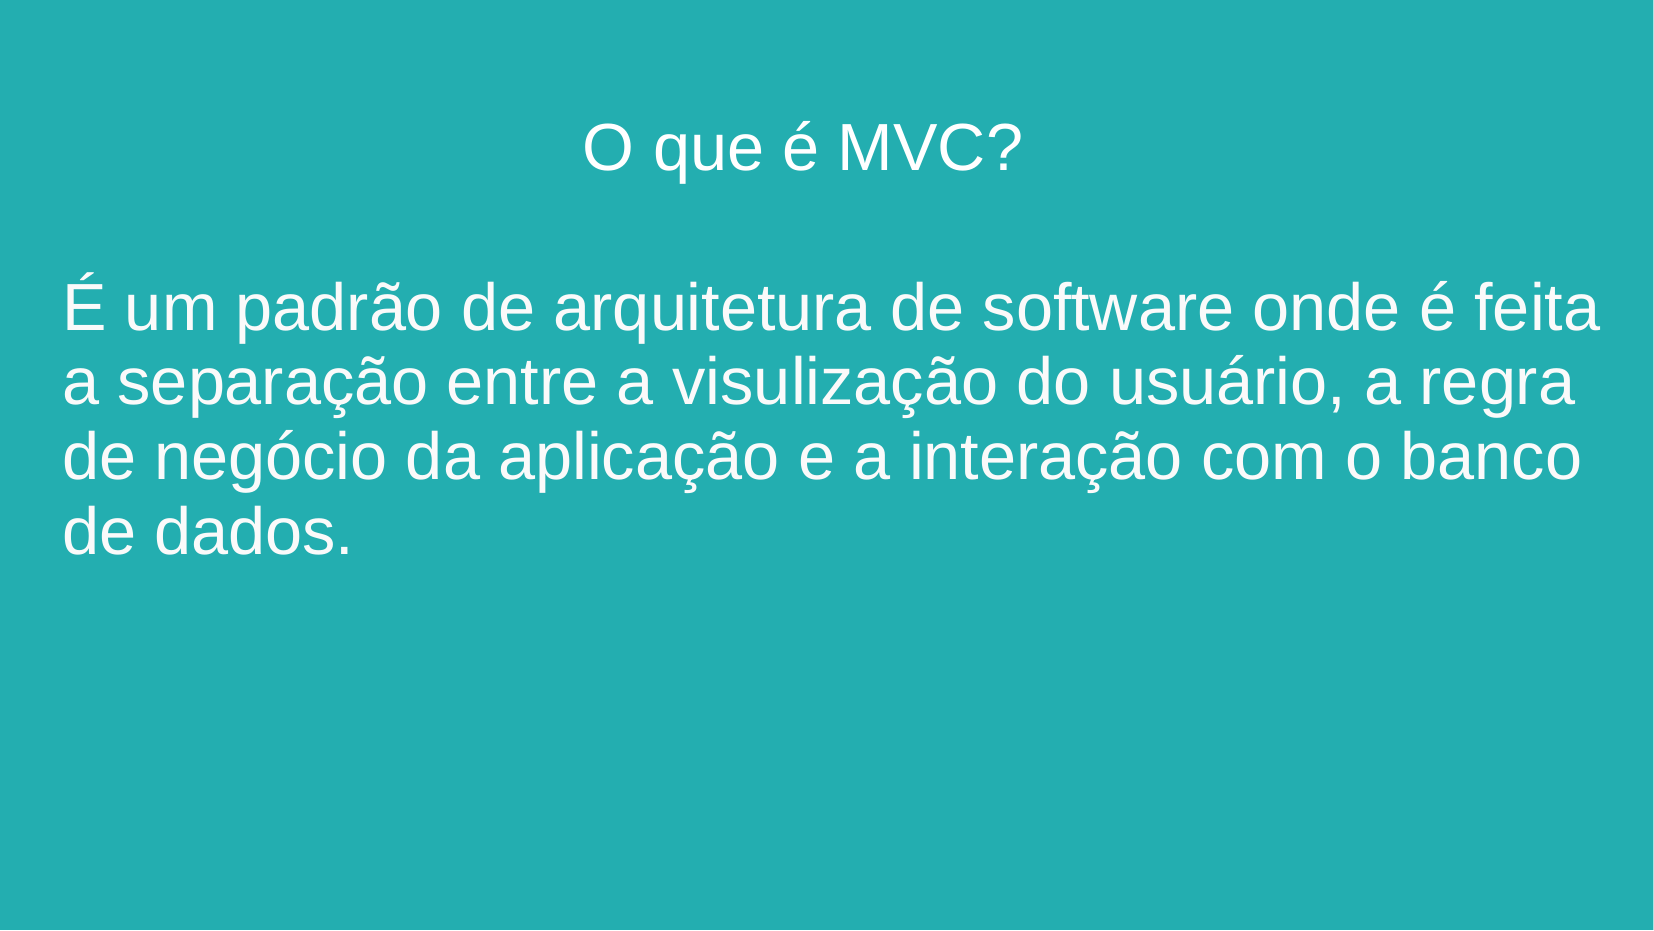

# O que é MVC?
É um padrão de arquitetura de software onde é feita a separação entre a visulização do usuário, a regra de negócio da aplicação e a interação com o banco de dados.